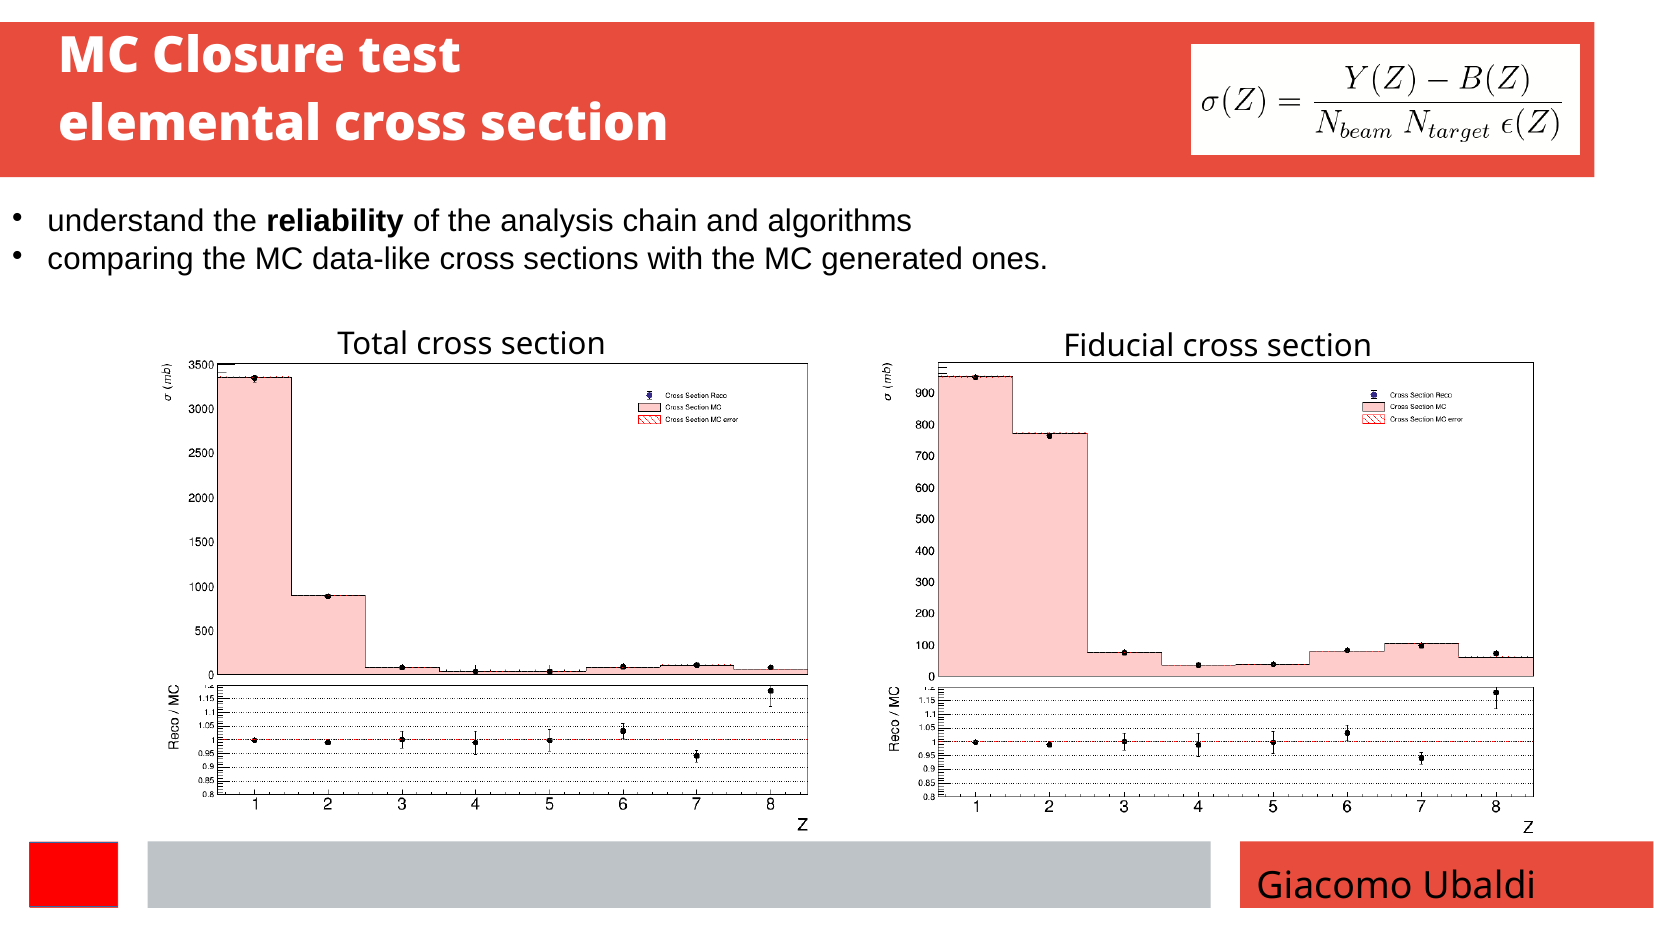

# MC Closure test elemental cross section
understand the reliability of the analysis chain and algorithms
comparing the MC data-like cross sections with the MC generated ones.
Total cross section
Fiducial cross section
57
Giacomo Ubaldi